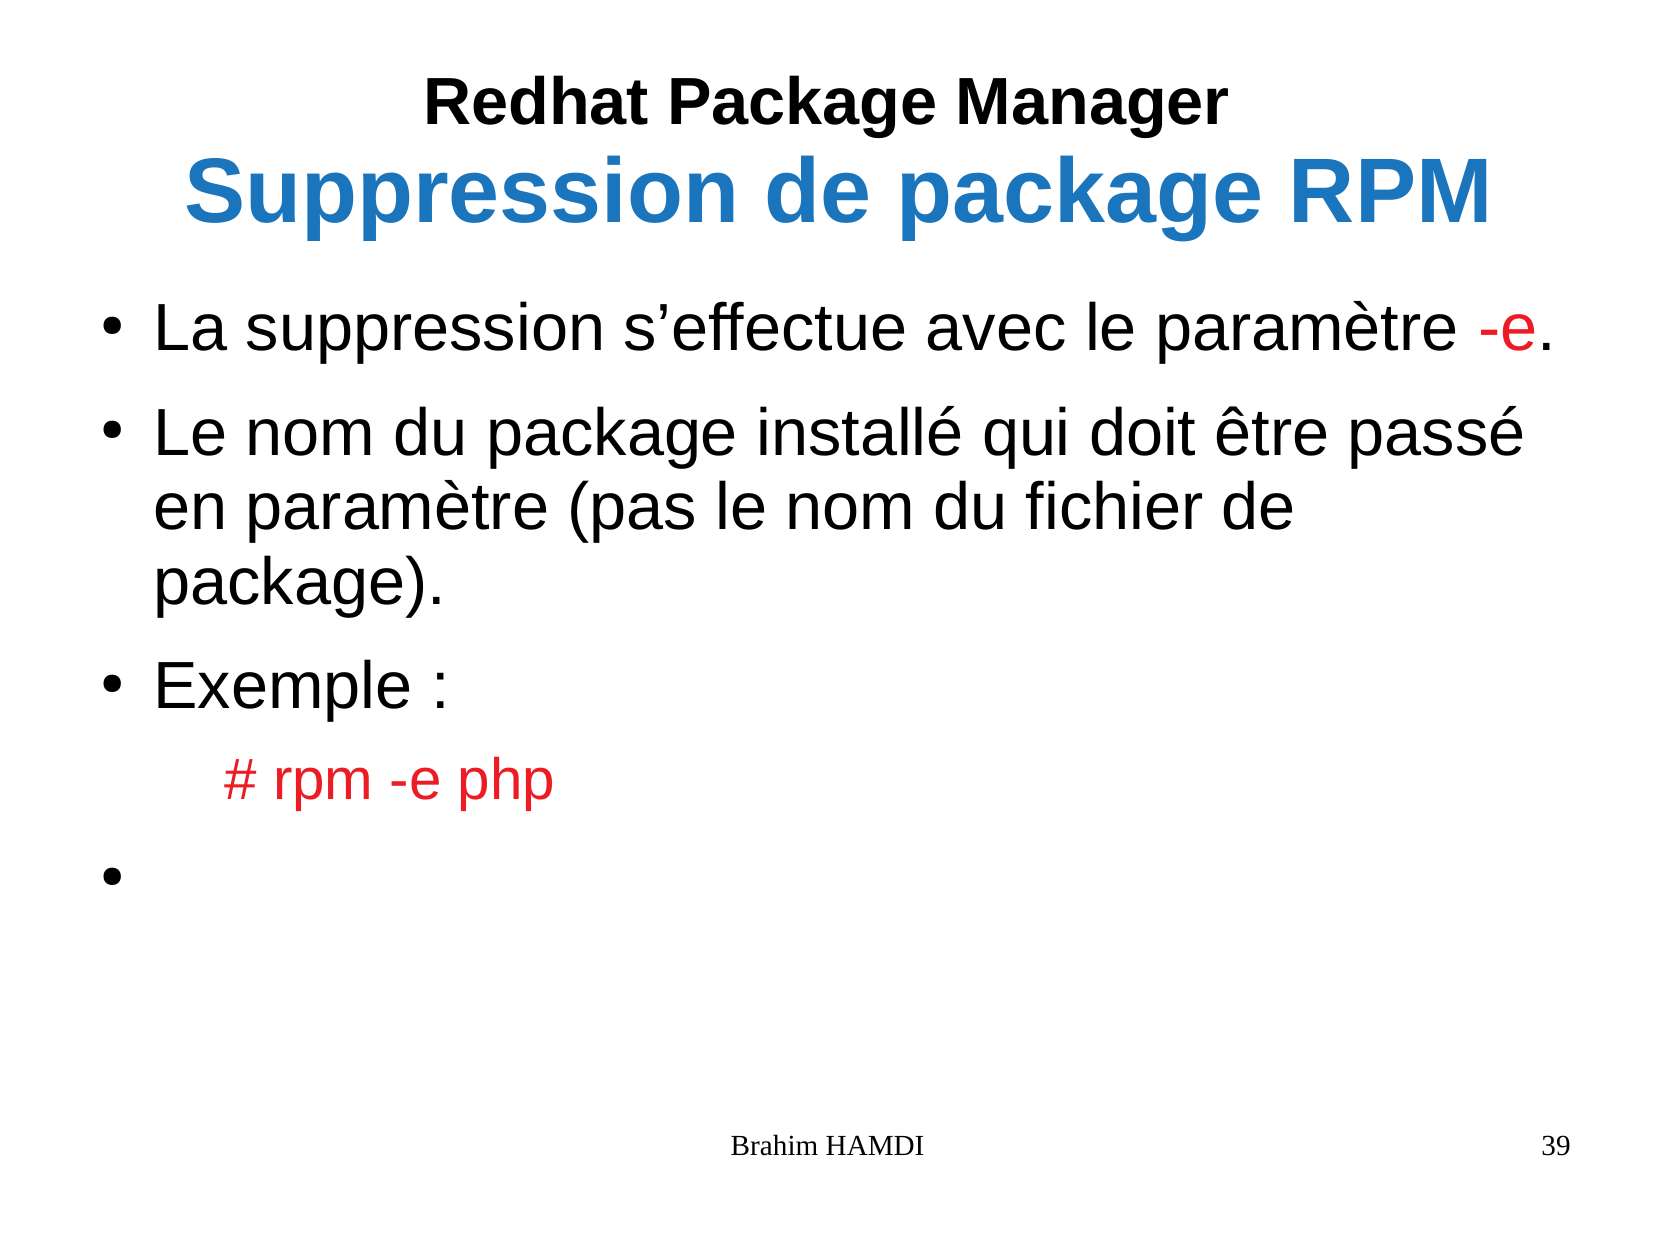

# Redhat Package Manager Suppression de package RPM
La suppression s’effectue avec le paramètre -e.
Le nom du package installé qui doit être passé en paramètre (pas le nom du fichier de package).
Exemple :
# rpm -e php
Brahim HAMDI
39